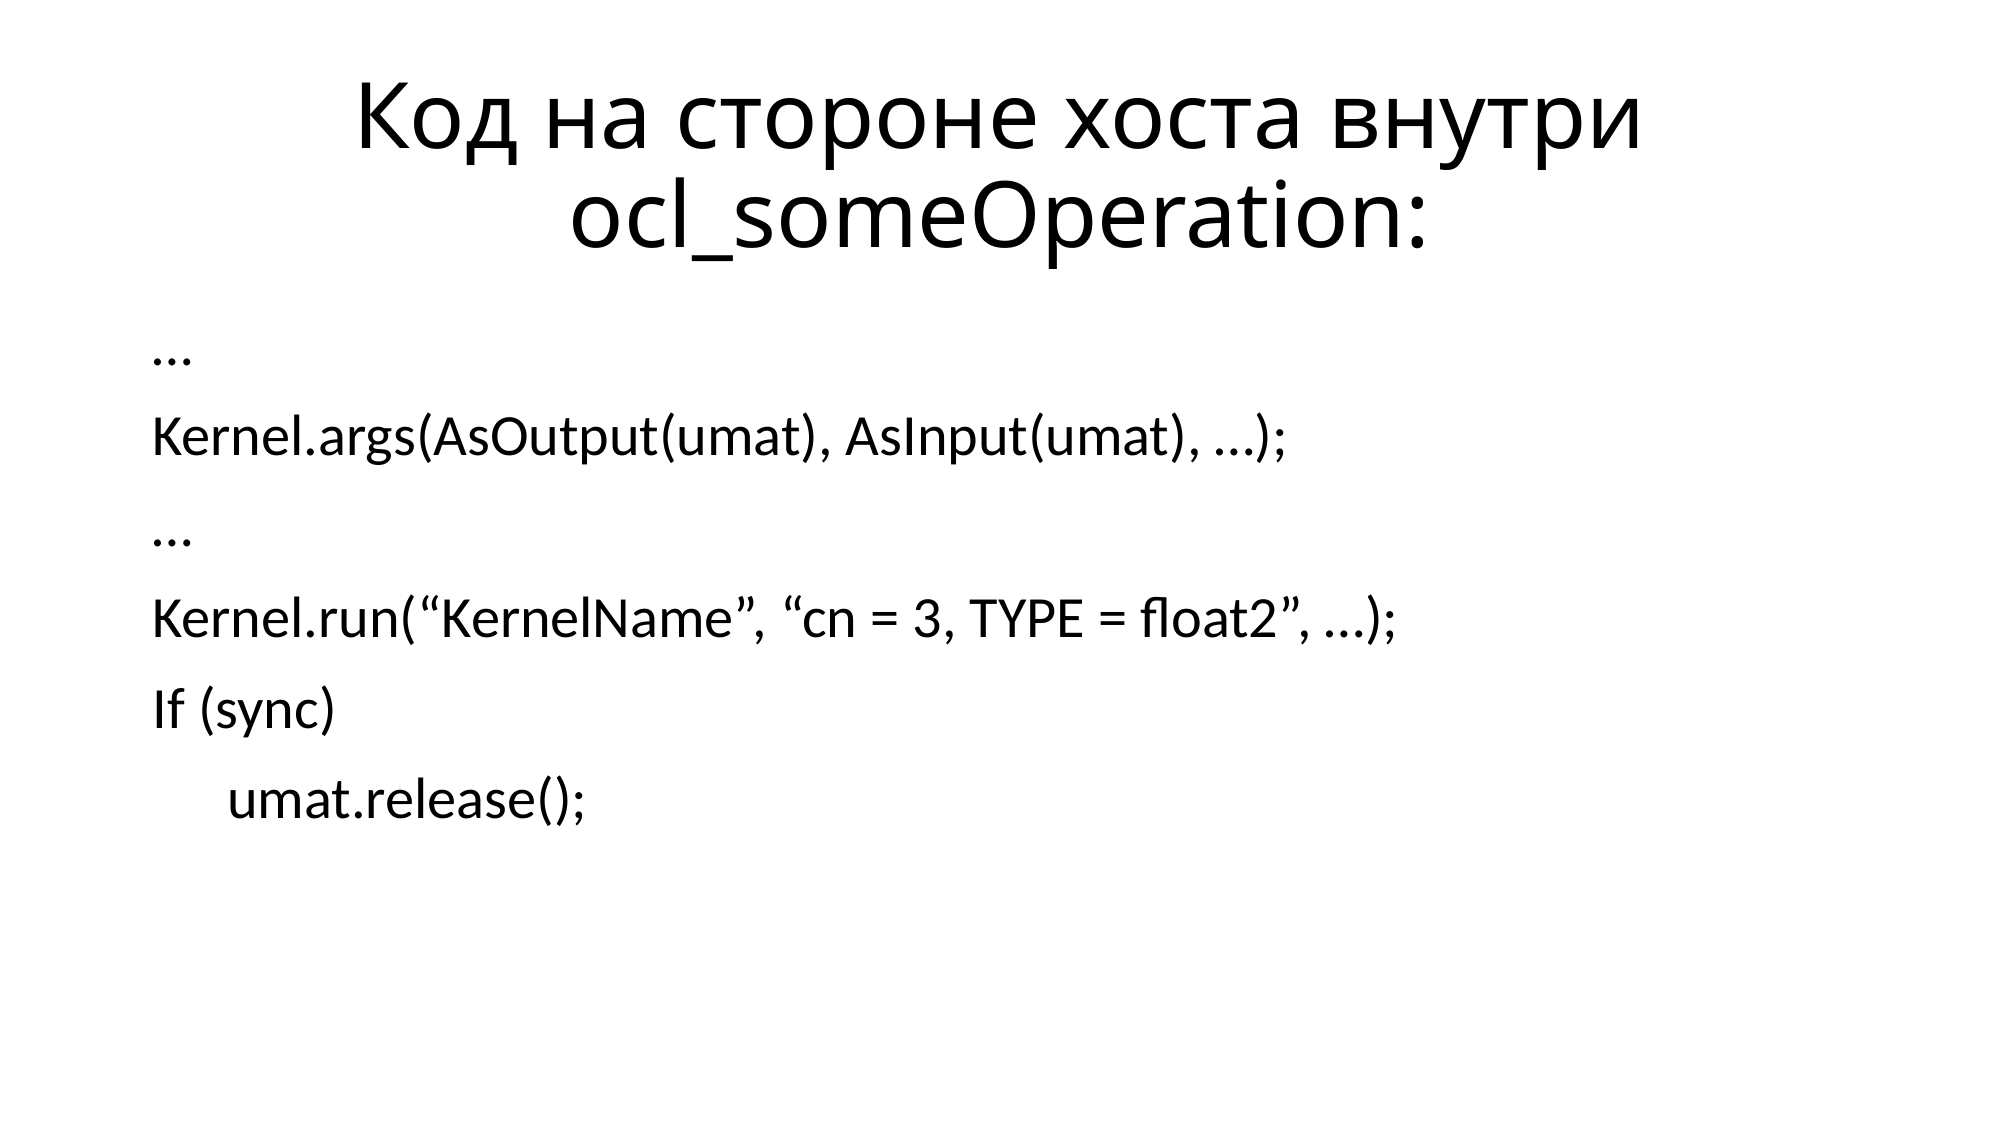

# Код на стороне хоста внутри ocl_someOperation:
…
Kernel.args(AsOutput(umat), AsInput(umat), …);
…
Kernel.run(“KernelName”, “cn = 3, TYPE = float2”, …);
If (sync)
	umat.release();